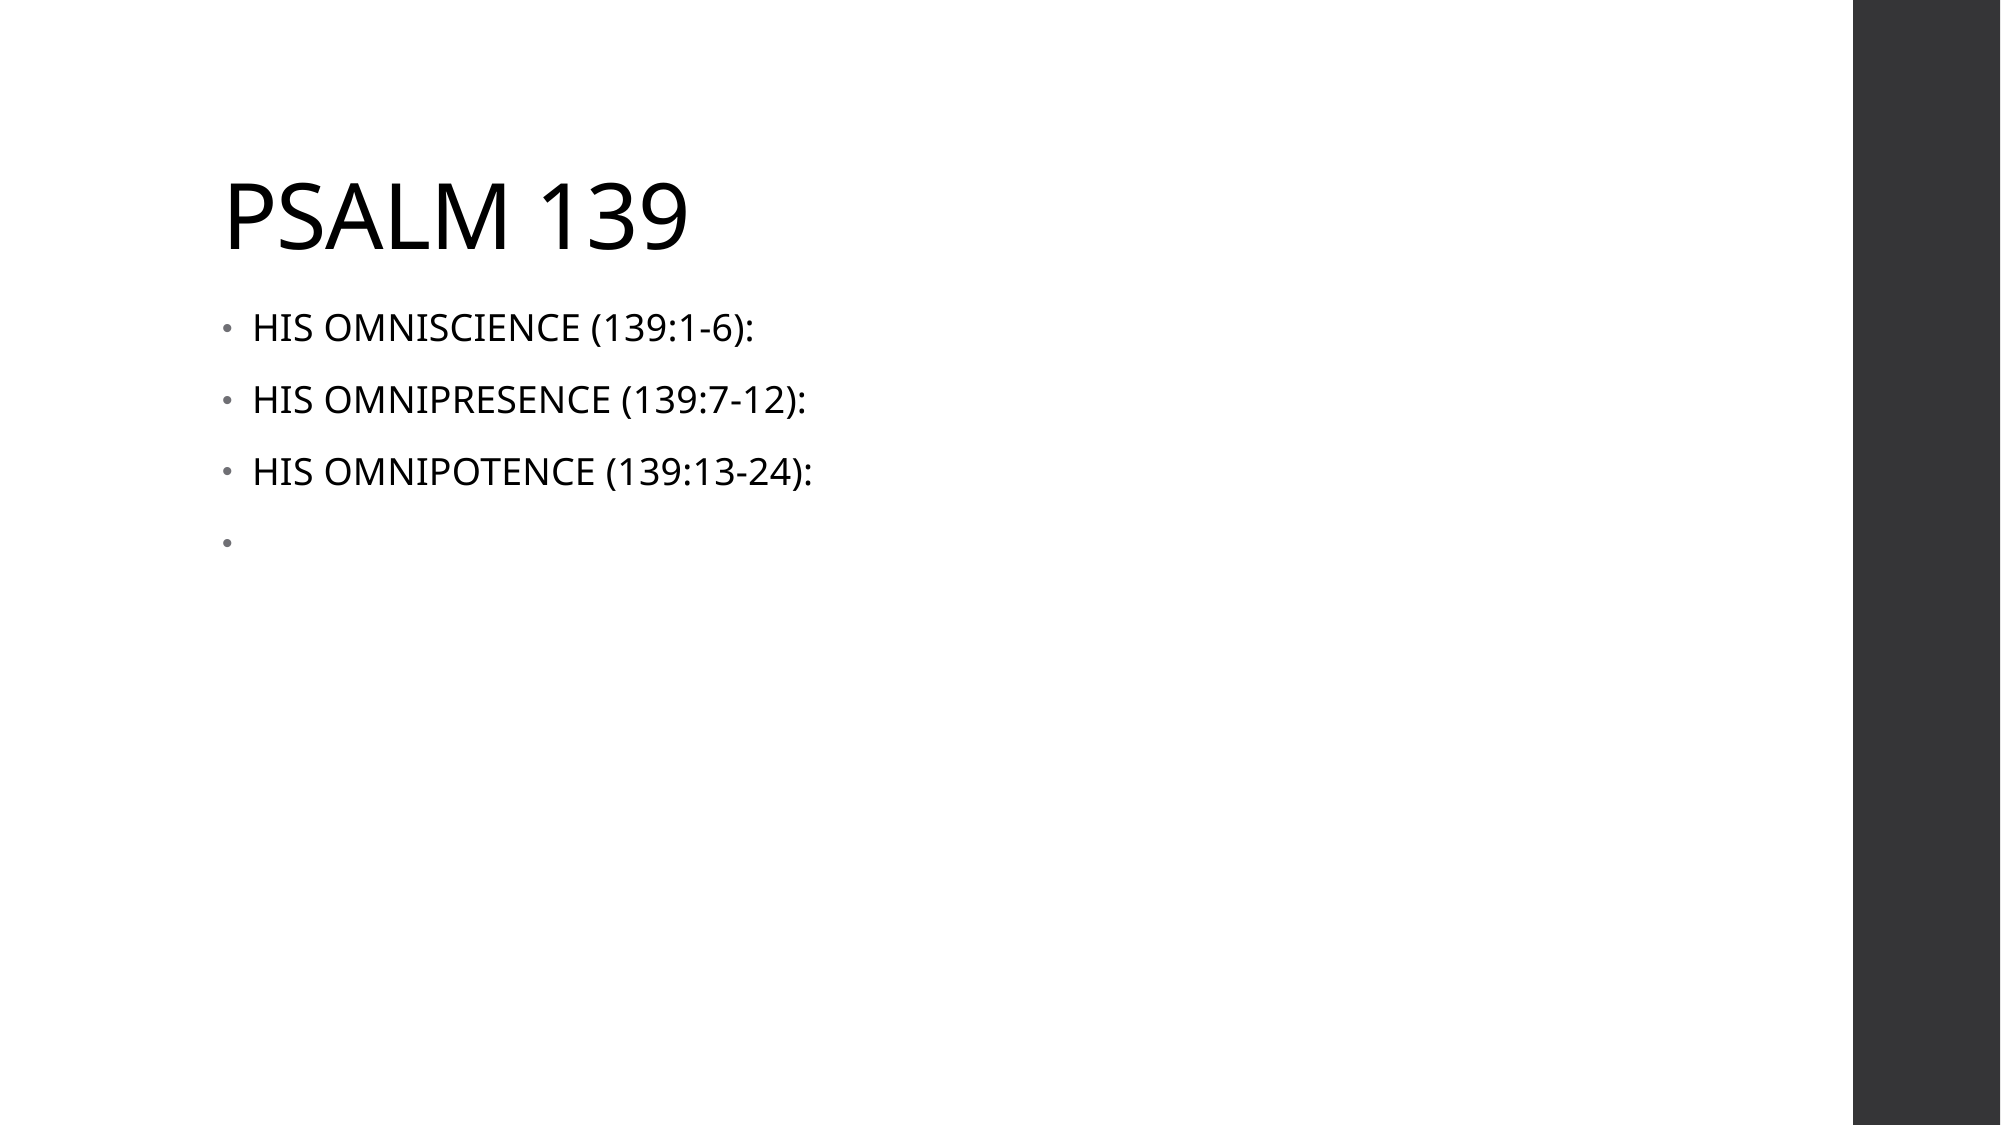

# PSALM 139
HIS OMNISCIENCE (139:1-6):
HIS OMNIPRESENCE (139:7-12):
HIS OMNIPOTENCE (139:13-24):